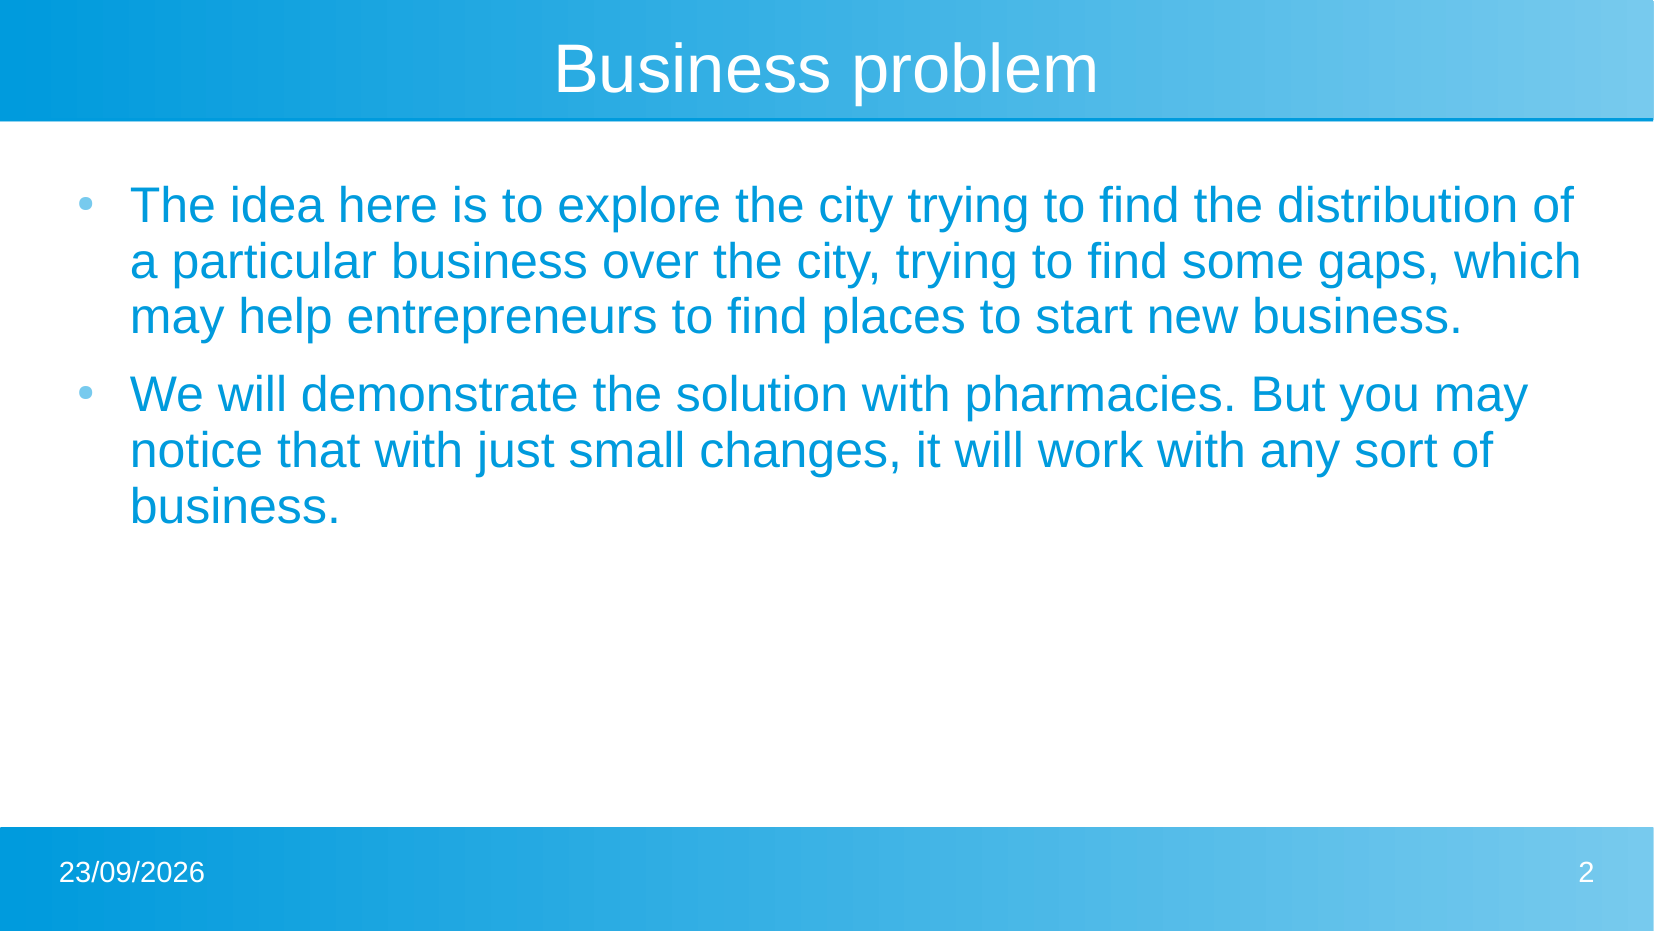

# Business problem
The idea here is to explore the city trying to find the distribution of a particular business over the city, trying to find some gaps, which may help entrepreneurs to find places to start new business.
We will demonstrate the solution with pharmacies. But you may notice that with just small changes, it will work with any sort of business.
2